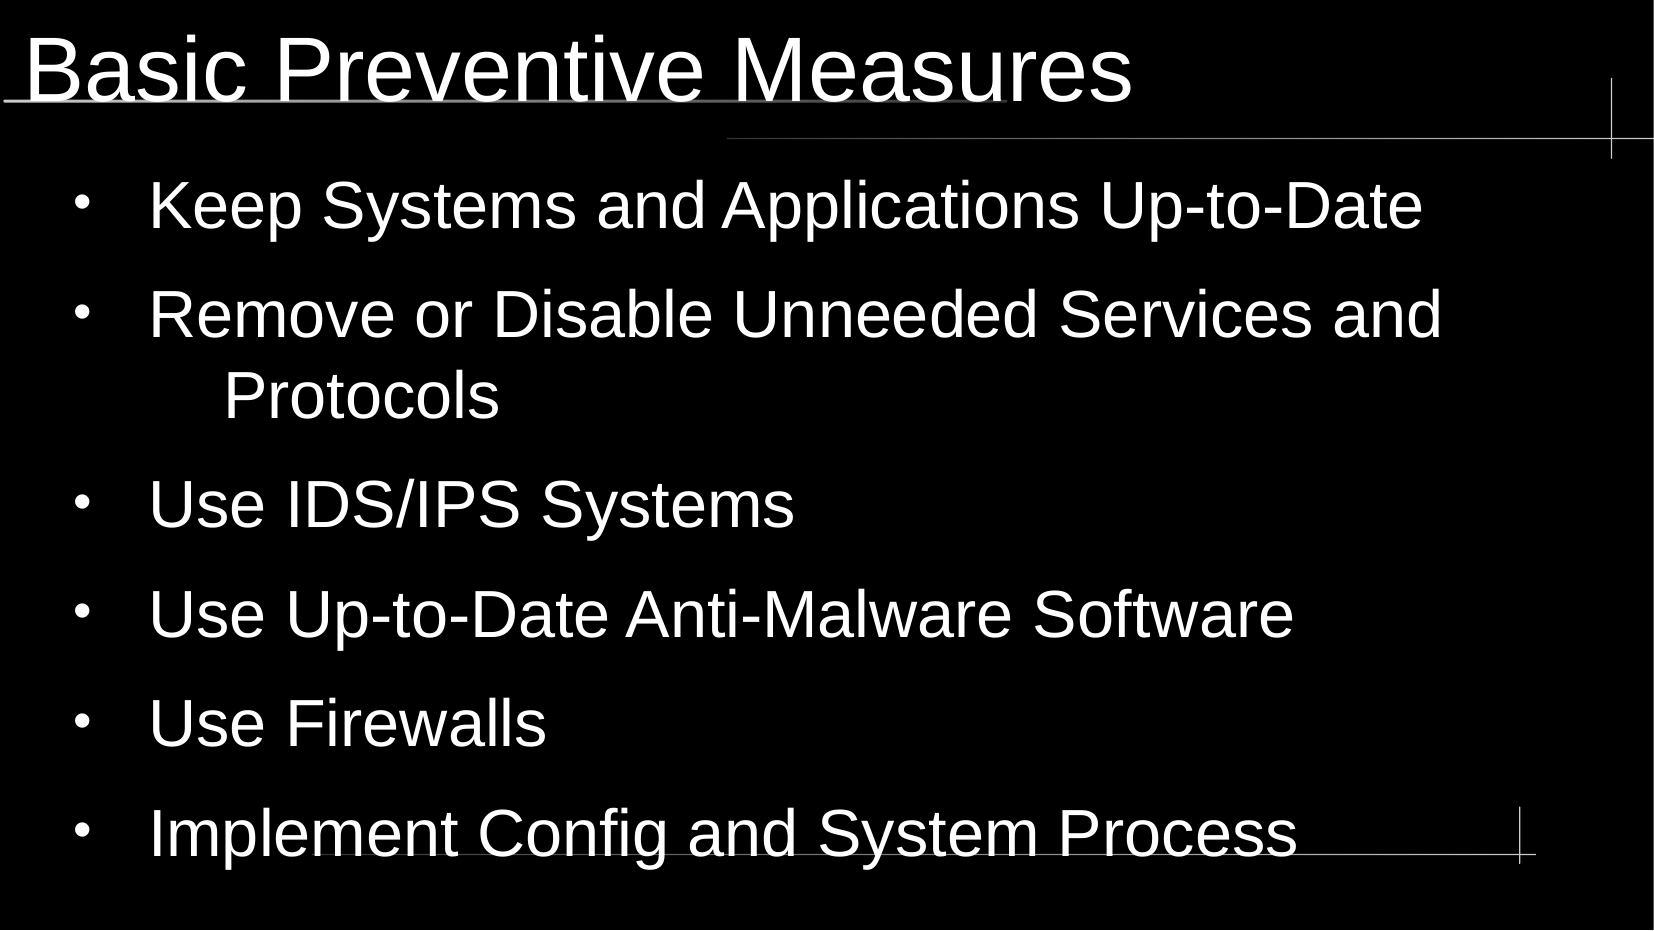

# Basic Preventive Measures
Keep Systems and Applications Up-to-Date
Remove or Disable Unneeded Services and Protocols
Use IDS/IPS Systems
Use Up-to-Date Anti-Malware Software
Use Firewalls
Implement Config and System Process